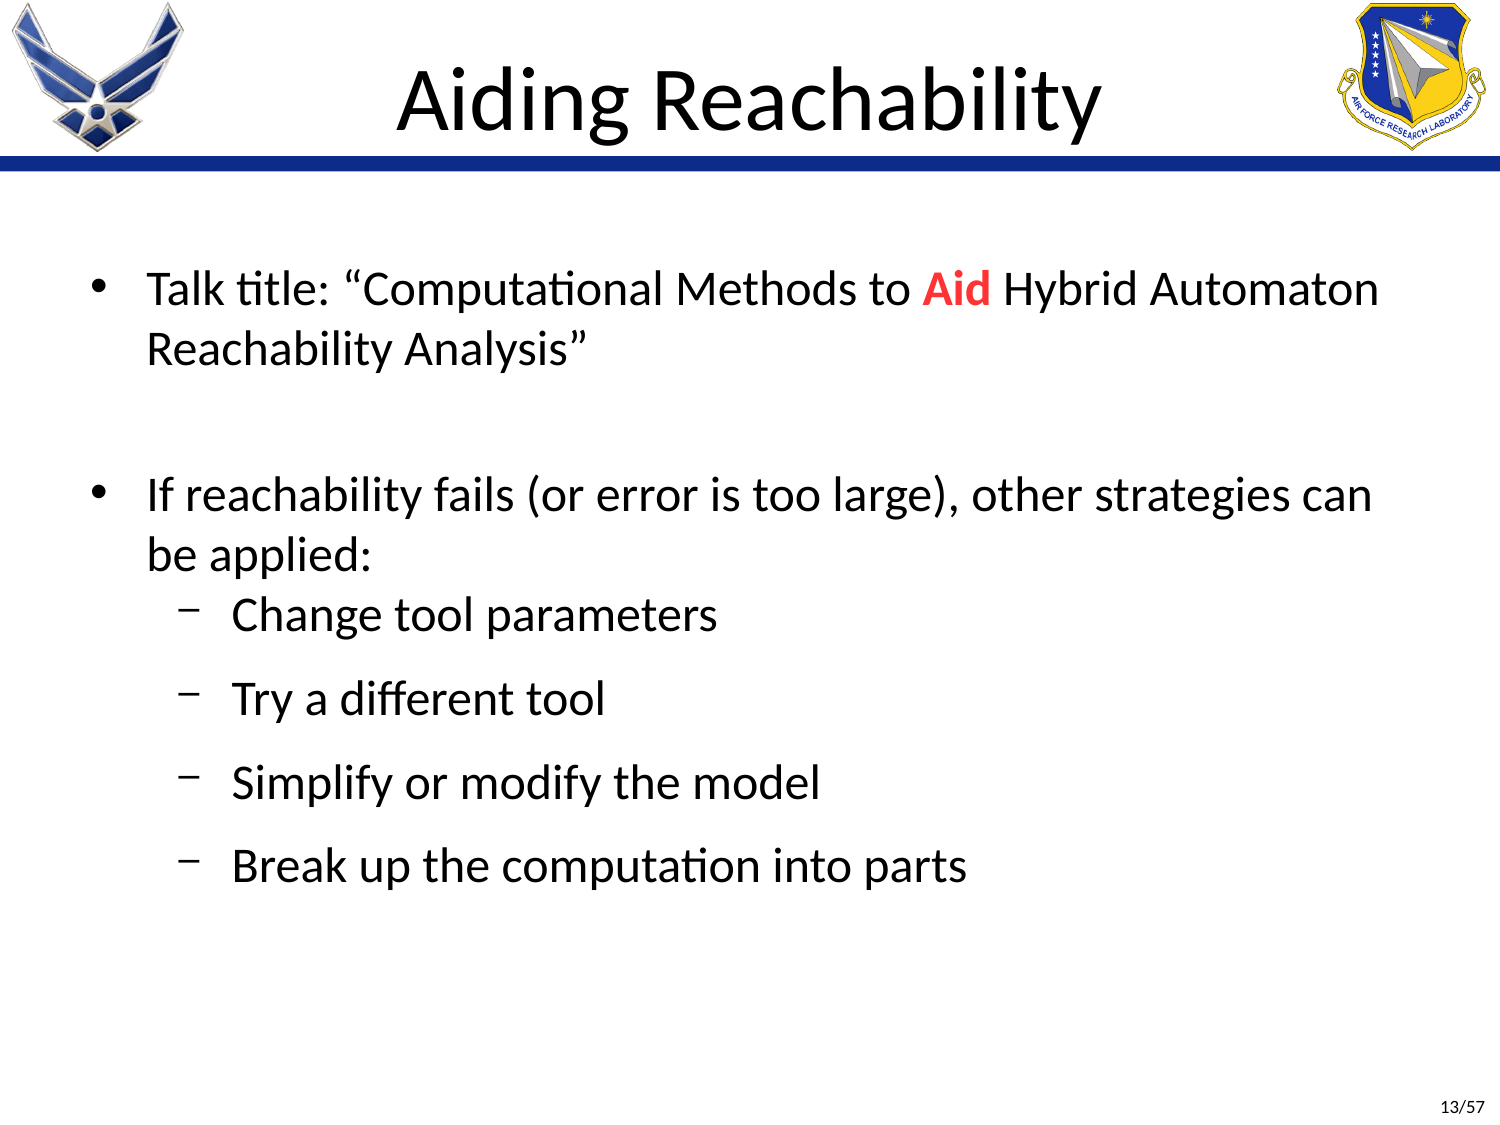

# Aiding Reachability
Talk title: “Computational Methods to Aid Hybrid Automaton Reachability Analysis”
If reachability fails (or error is too large), other strategies can be applied:
Change tool parameters
Try a different tool
Simplify or modify the model
Break up the computation into parts